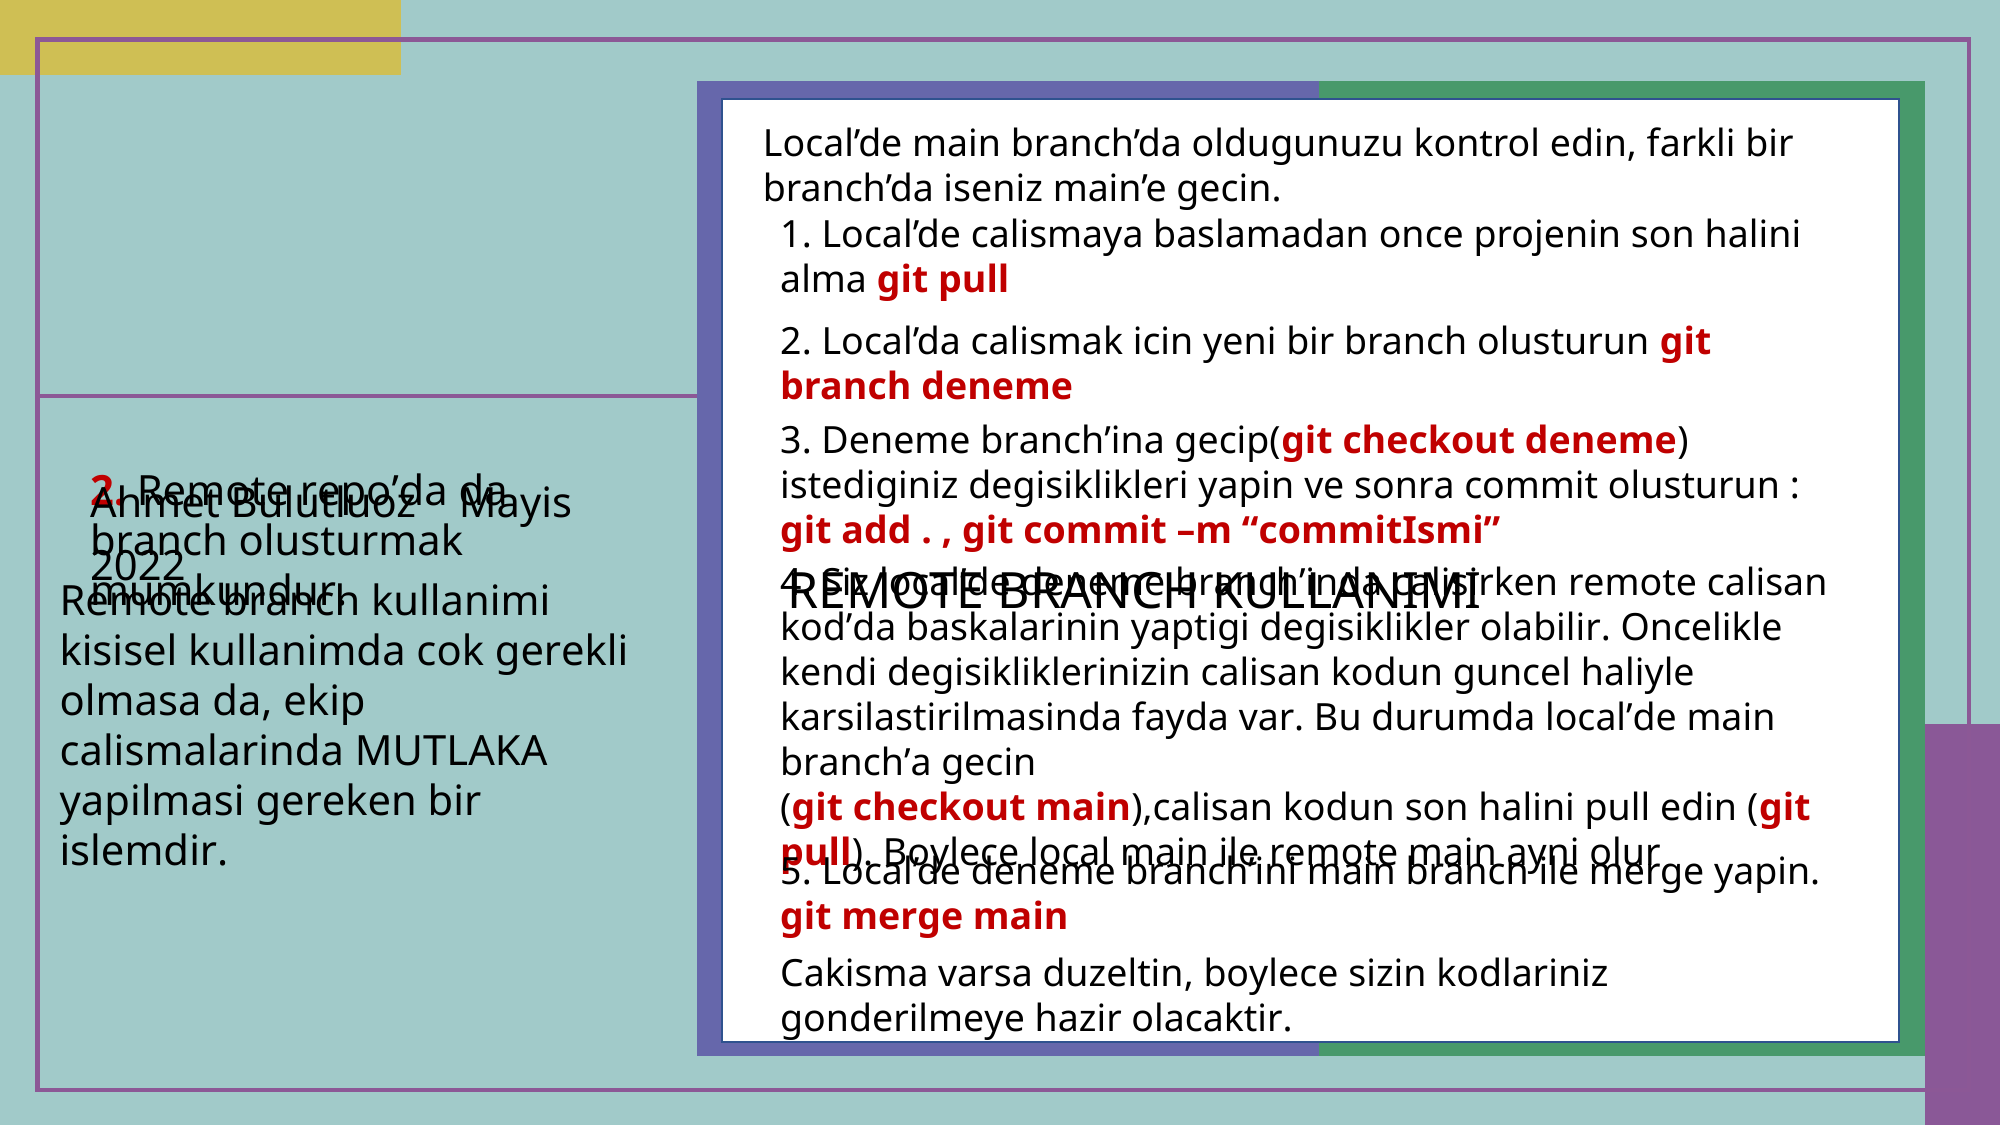

Local’de main branch’da oldugunuzu kontrol edin, farkli bir branch’da iseniz main’e gecin.
remote branch kullanimi
1. Local’de calismaya baslamadan once projenin son halini alma git pull
2. Local’da calismak icin yeni bir branch olusturun git branch deneme
3. Deneme branch’ina gecip(git checkout deneme) istediginiz degisiklikleri yapin ve sonra commit olusturun : git add . , git commit –m “commitIsmi”
# 2. Remote repo’da da branch olusturmak mumkundur.
Ahmet Bulutluoz Mayis 2022
4. Siz local’de deneme branch’inda calisirken remote calisan kod’da baskalarinin yaptigi degisiklikler olabilir. Oncelikle kendi degisikliklerinizin calisan kodun guncel haliyle karsilastirilmasinda fayda var. Bu durumda local’de main branch’a gecin
(git checkout main),calisan kodun son halini pull edin (git pull). Boylece local main ile remote main ayni olur
Remote branch kullanimi kisisel kullanimda cok gerekli olmasa da, ekip calismalarinda MUTLAKA yapilmasi gereken bir islemdir.
5. Local’de deneme branch’ini main branch ile merge yapin. git merge main
Cakisma varsa duzeltin, boylece sizin kodlariniz gonderilmeye hazir olacaktir.